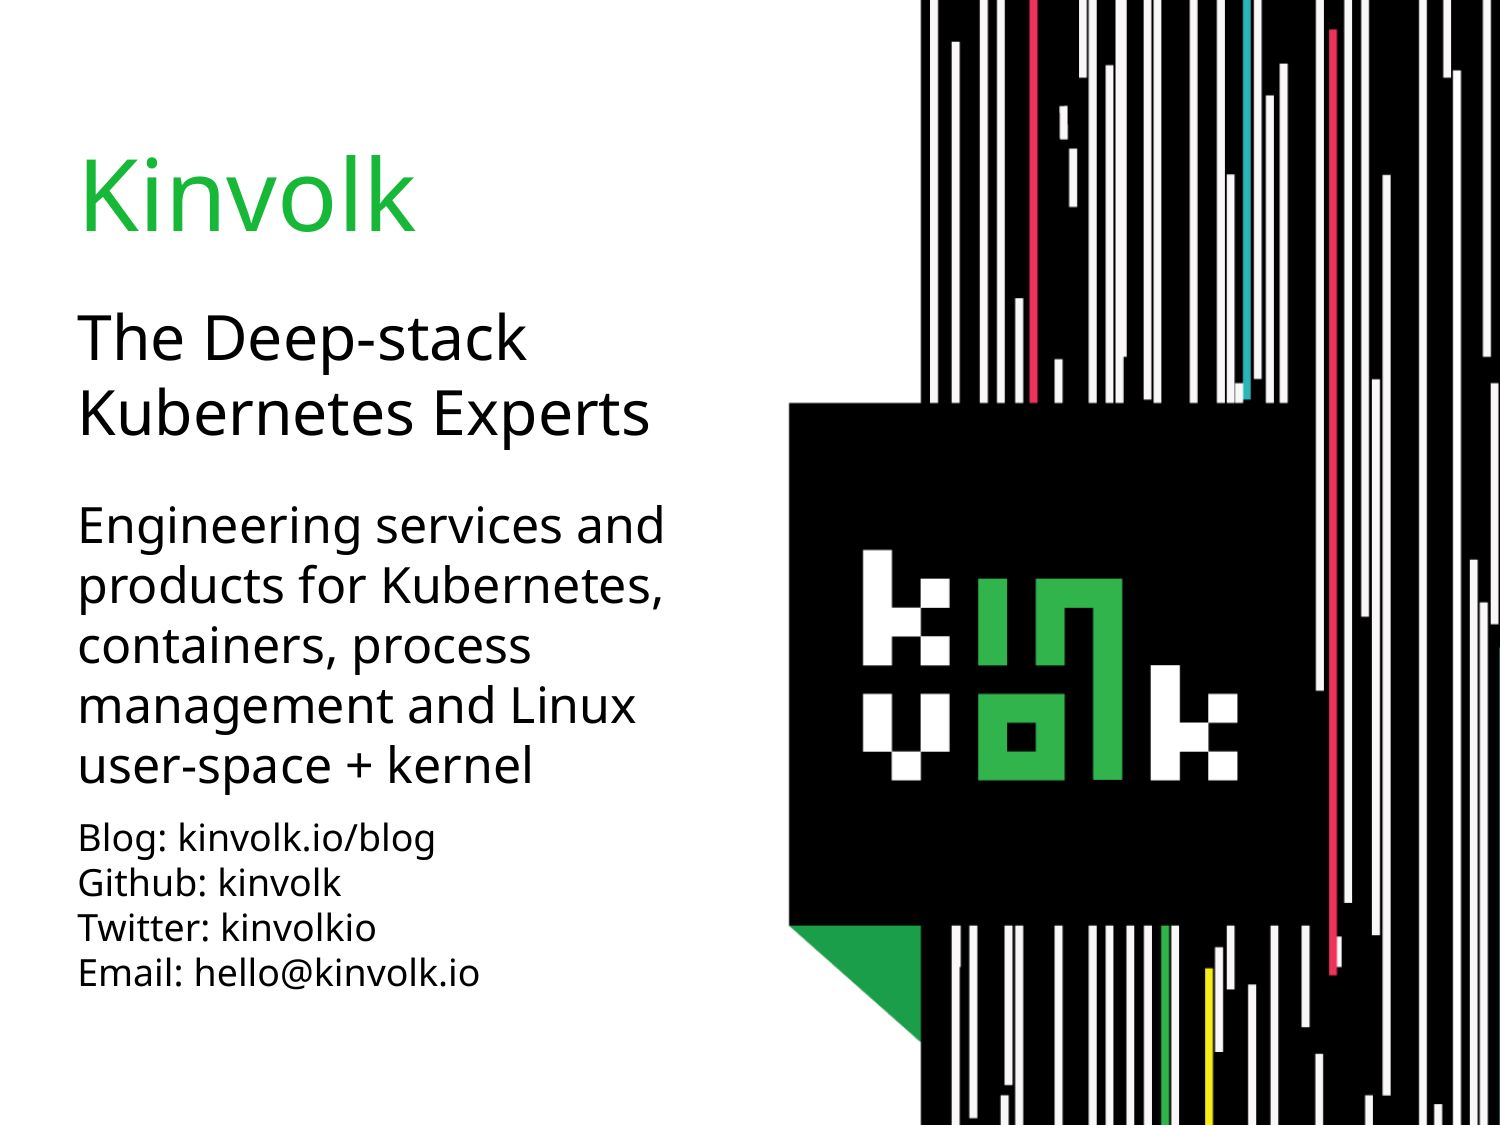

Kinvolk
# The Deep-stack Kubernetes Experts
Engineering services and products for Kubernetes, containers, process management and Linux user-space + kernel
Blog: kinvolk.io/blog
Github: kinvolk
Twitter: kinvolkio
Email: hello@kinvolk.io